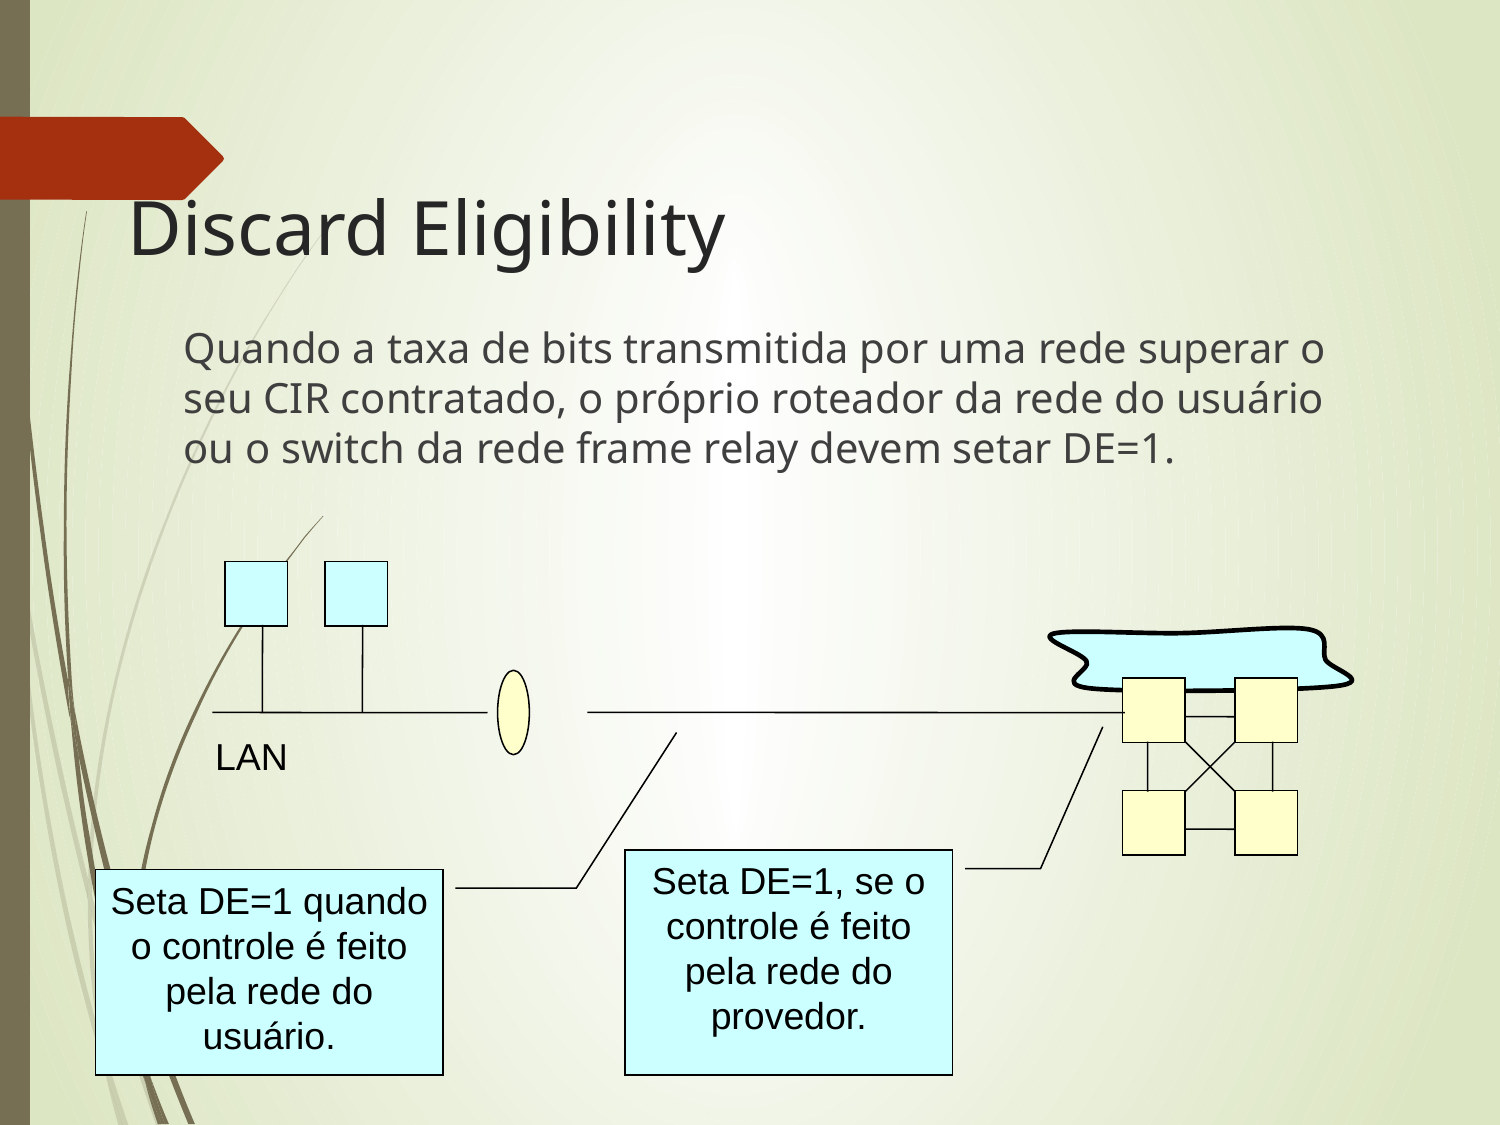

# Discard Eligibility
Quando a taxa de bits transmitida por uma rede superar o seu CIR contratado, o próprio roteador da rede do usuário ou o switch da rede frame relay devem setar DE=1.
LAN
Seta DE=1, se o controle é feito pela rede do provedor.
Seta DE=1 quando o controle é feito pela rede do usuário.